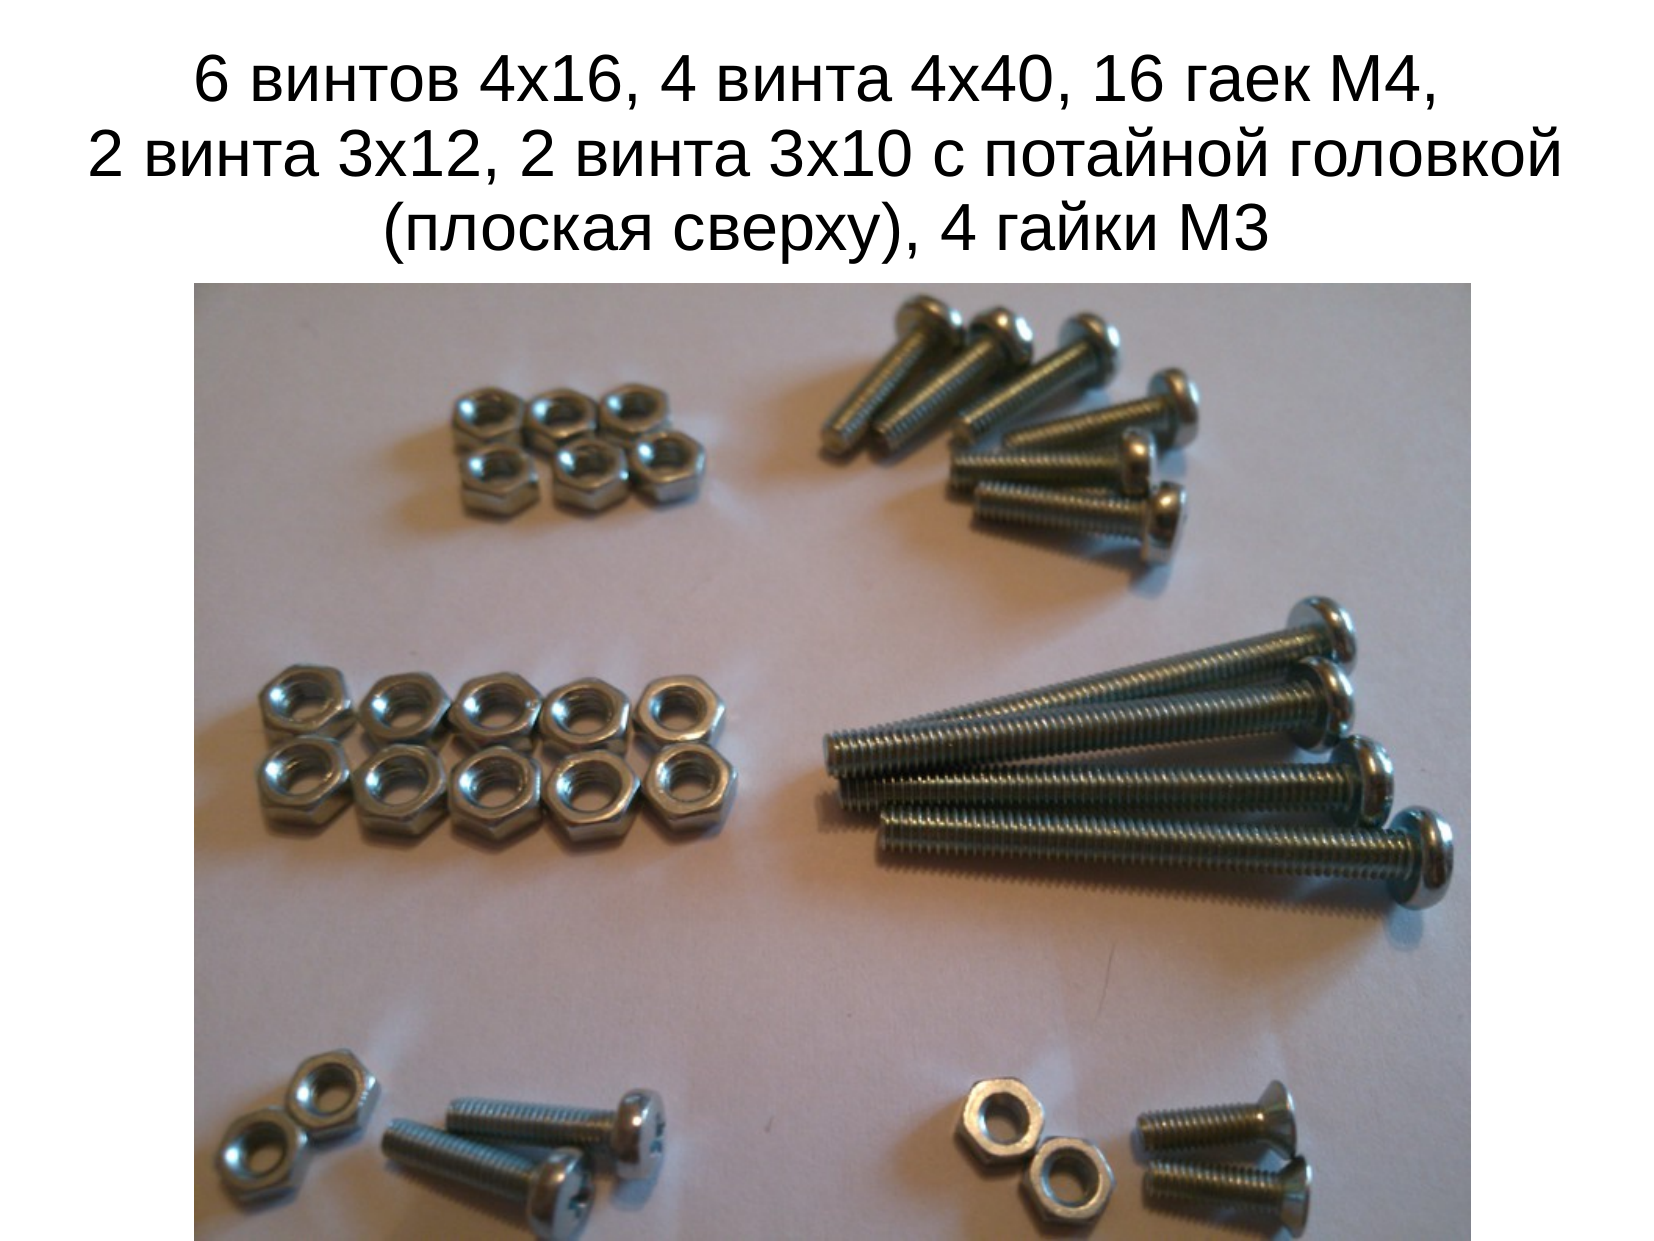

# 6 винтов 4x16, 4 винта 4x40, 16 гаек M4, 2 винта 3x12, 2 винта 3x10 с потайной головкой (плоская сверху), 4 гайки M3